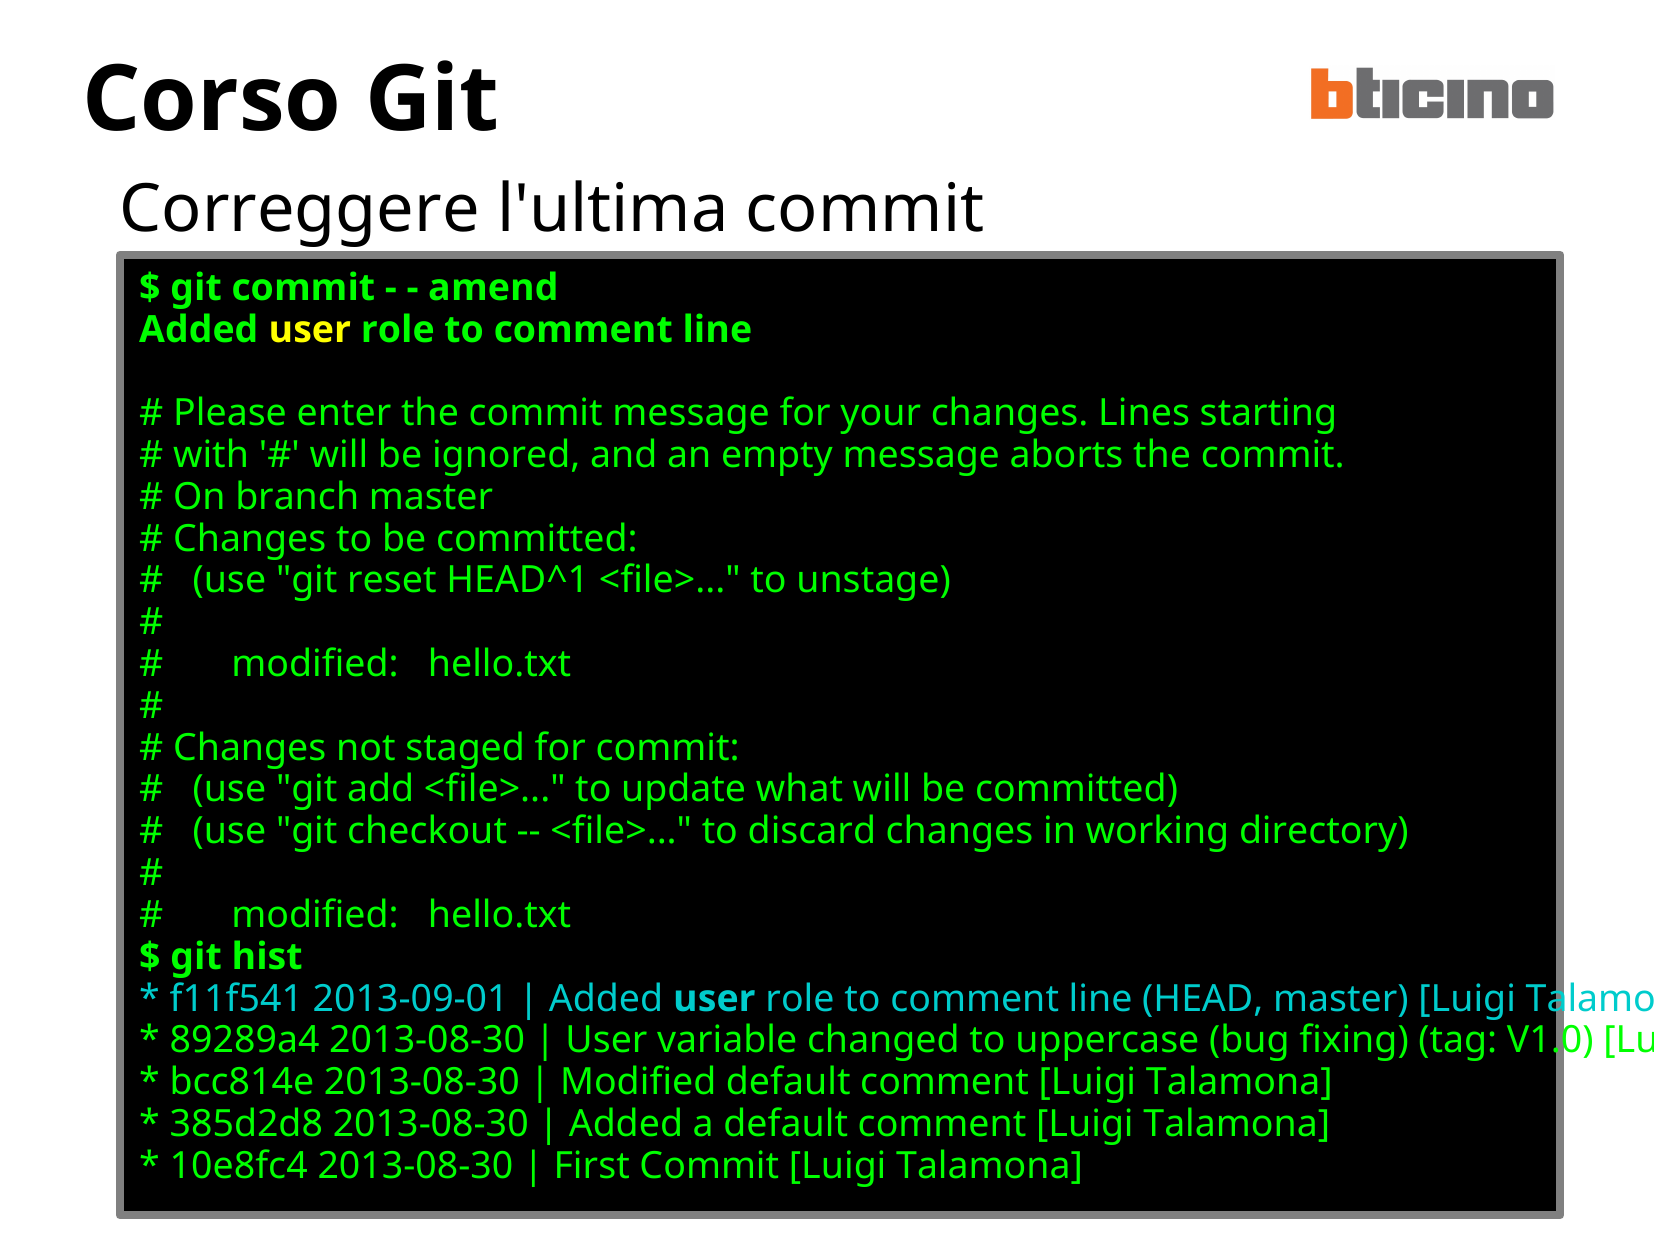

# Corso Git
Correggere l'ultima commit
$ git commit - - amend
Added user role to comment line
# Please enter the commit message for your changes. Lines starting
# with '#' will be ignored, and an empty message aborts the commit.
# On branch master
# Changes to be committed:
# (use "git reset HEAD^1 <file>..." to unstage)
#
# modified: hello.txt
#
# Changes not staged for commit:
# (use "git add <file>..." to update what will be committed)
# (use "git checkout -- <file>..." to discard changes in working directory)
#
# modified: hello.txt
$ git hist
* f11f541 2013-09-01 | Added user role to comment line (HEAD, master) [Luigi Talamona]
* 89289a4 2013-08-30 | User variable changed to uppercase (bug fixing) (tag: V1.0) [Luigi Talamona]
* bcc814e 2013-08-30 | Modified default comment [Luigi Talamona]
* 385d2d8 2013-08-30 | Added a default comment [Luigi Talamona]
* 10e8fc4 2013-08-30 | First Commit [Luigi Talamona]